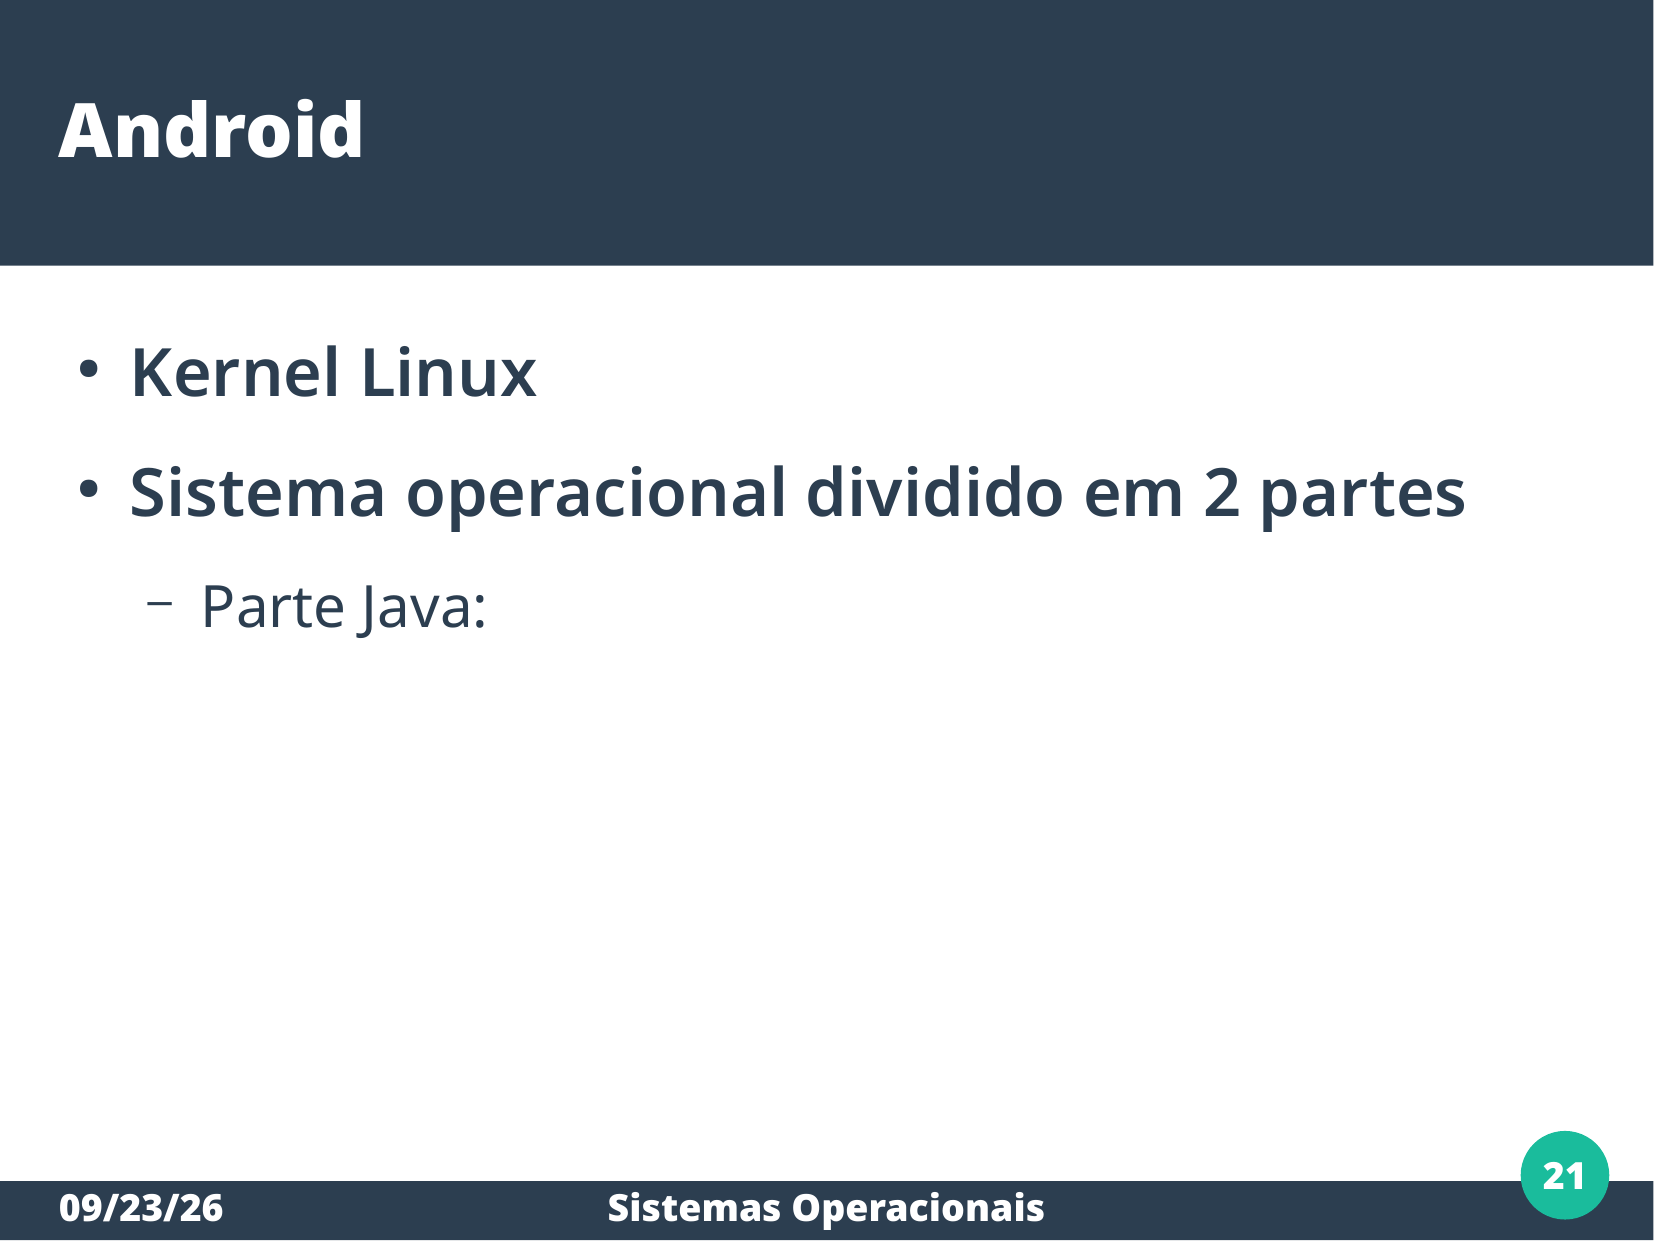

# Android
Kernel Linux
Sistema operacional dividido em 2 partes
Parte Java:
21
Sistemas Operacionais